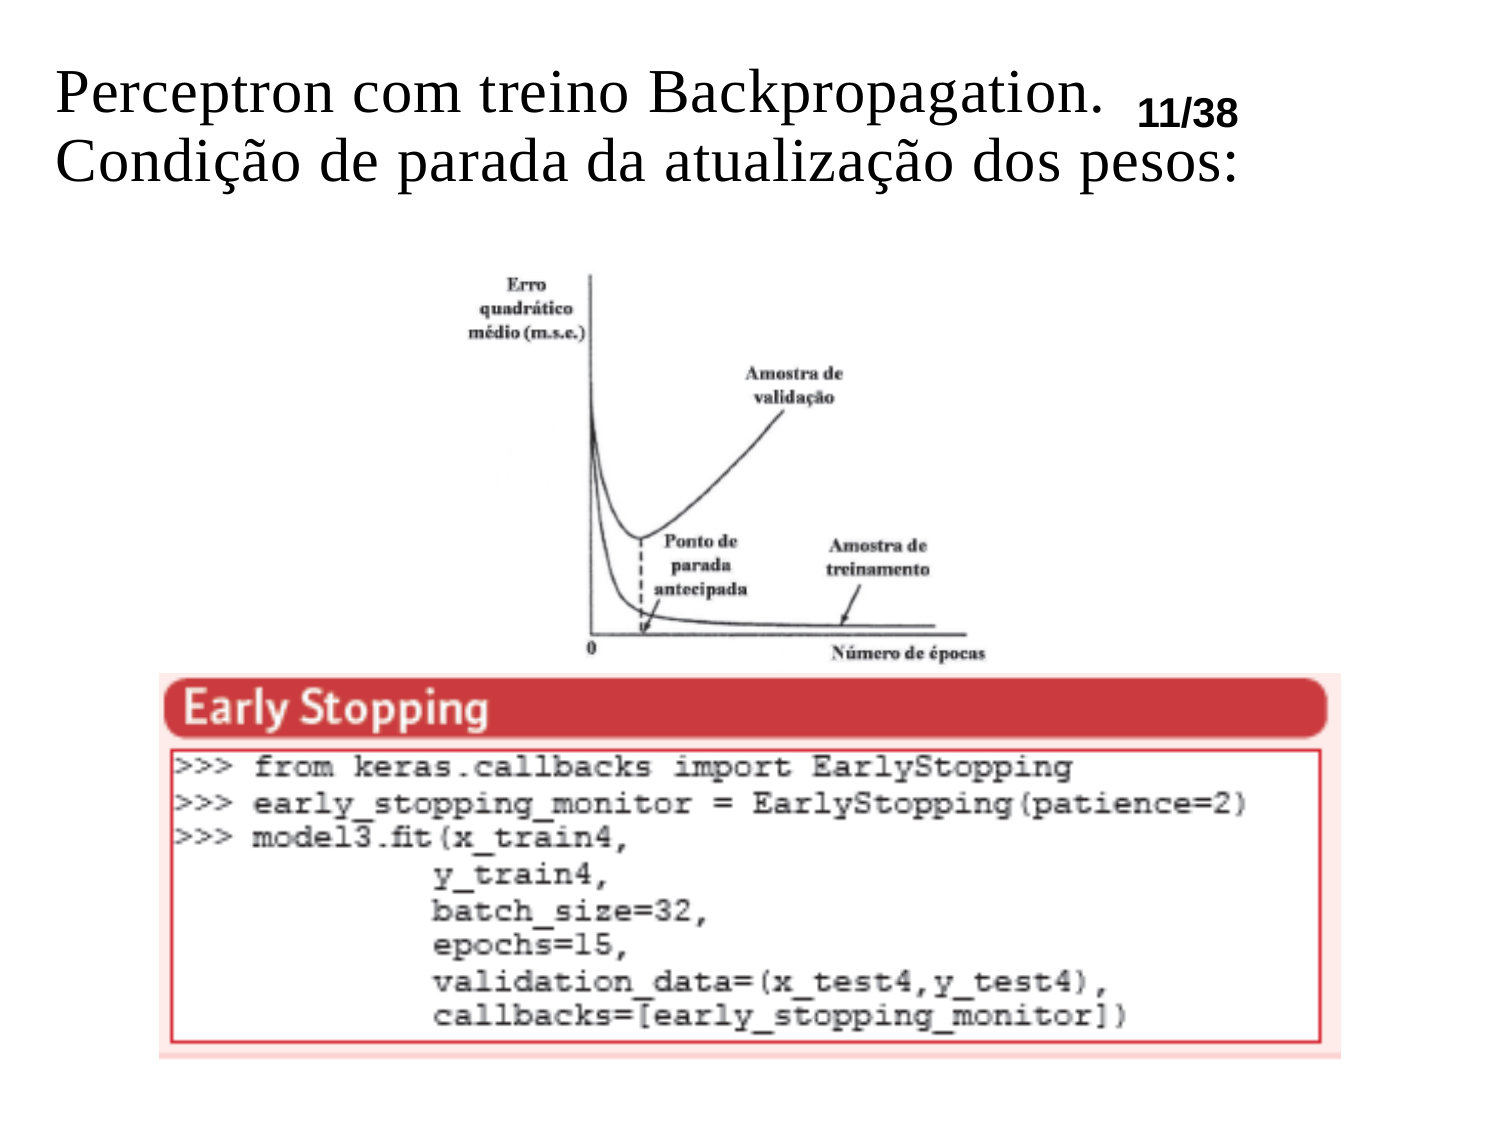

Perceptron com treino Backpropagation.
Condição de parada da atualização dos pesos:
11/38